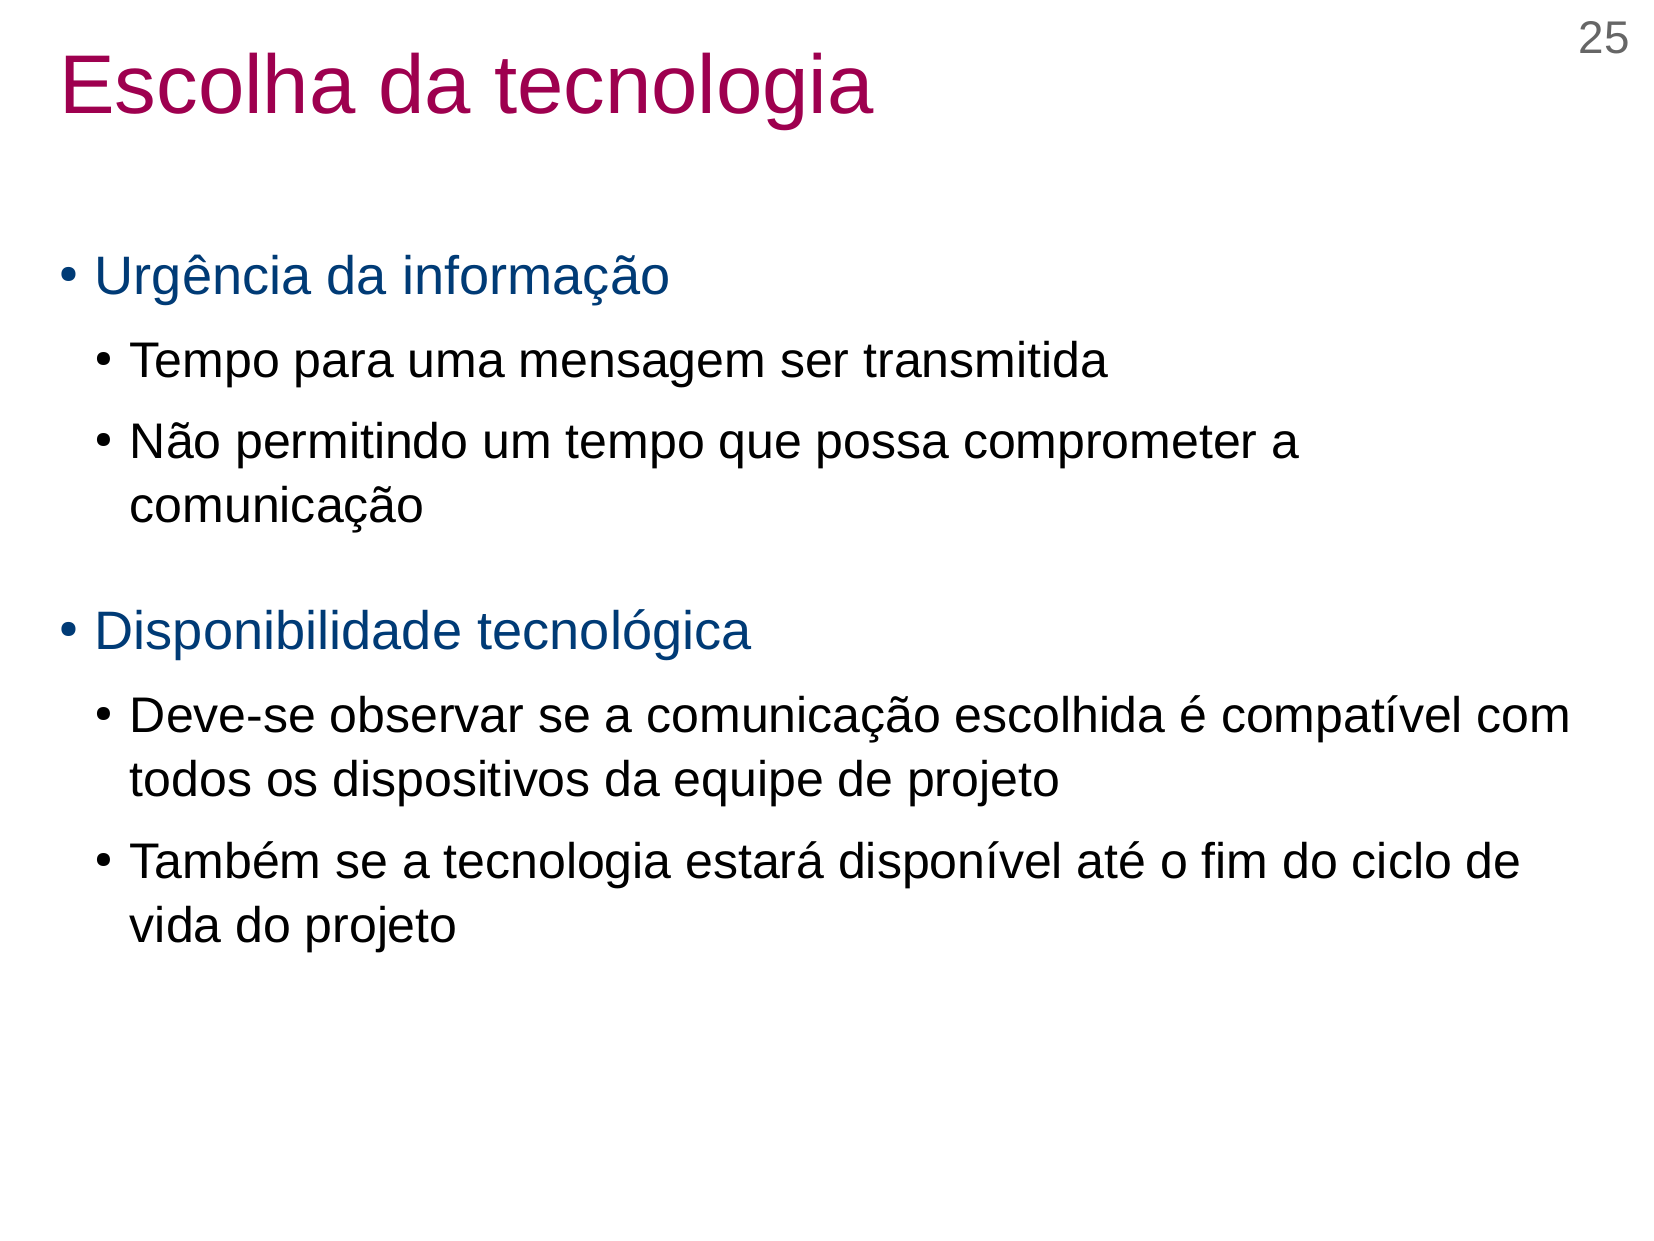

25
# Escolha da tecnologia
Urgência da informação
Tempo para uma mensagem ser transmitida
Não permitindo um tempo que possa comprometer a comunicação
Disponibilidade tecnológica
Deve-se observar se a comunicação escolhida é compatível com todos os dispositivos da equipe de projeto
Também se a tecnologia estará disponível até o fim do ciclo de vida do projeto